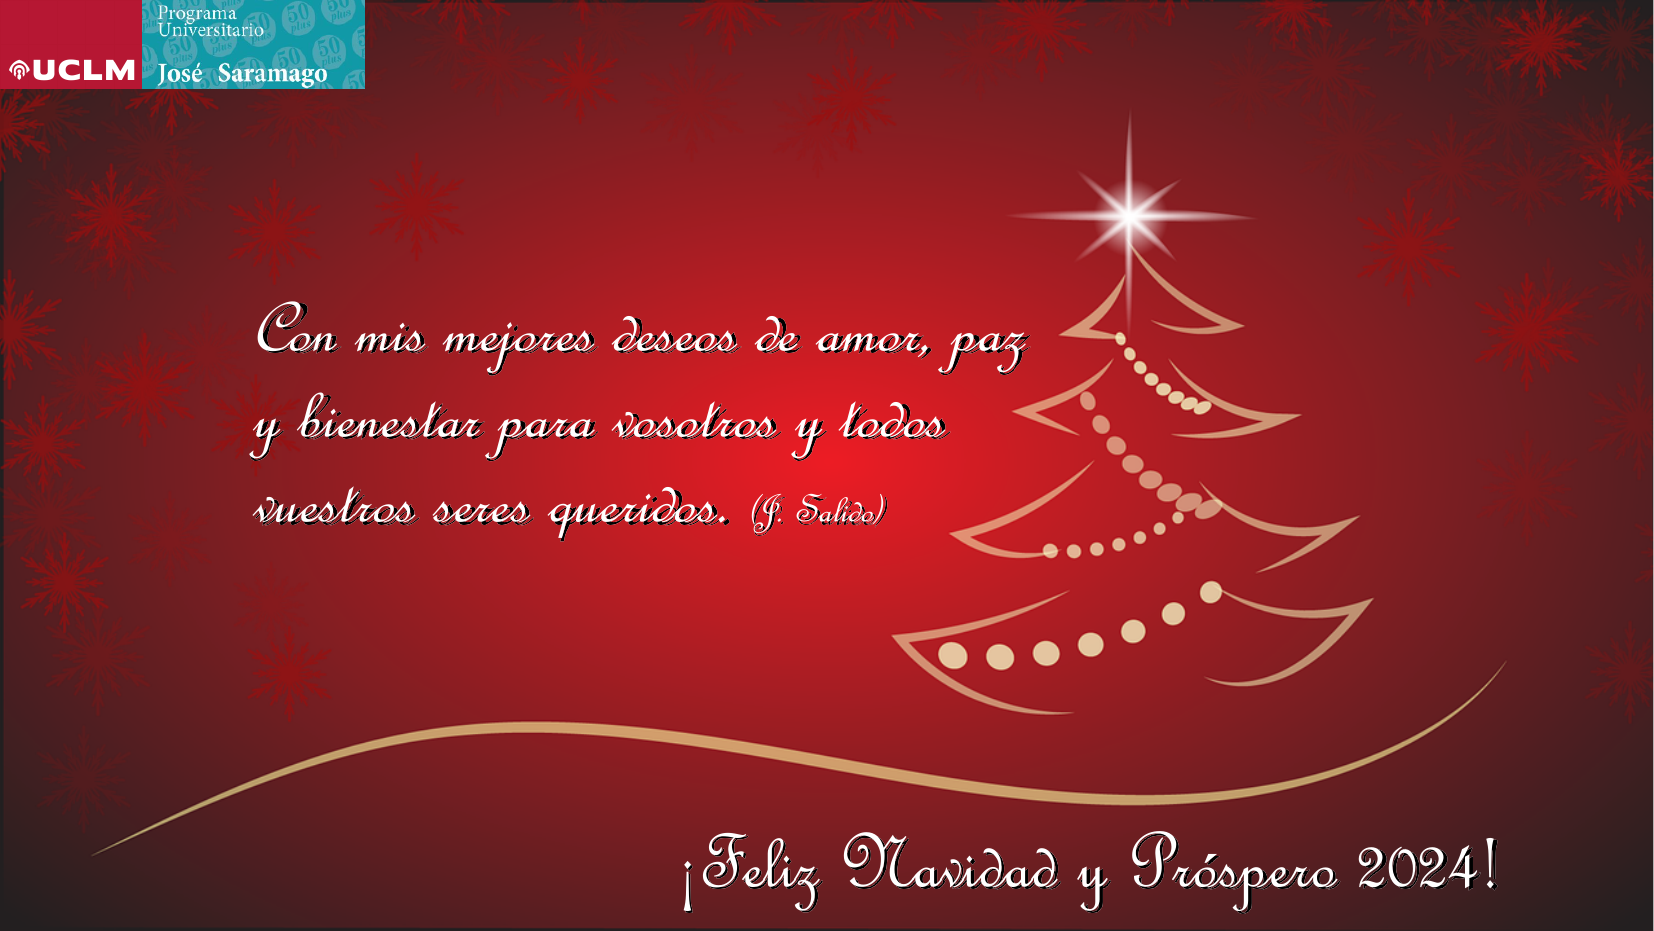

Con mis mejores deseos de amor, paz y bienestar para vosotros y todos vuestros seres queridos. (J. Salido)
¡Feliz Navidad y Próspero 2024!